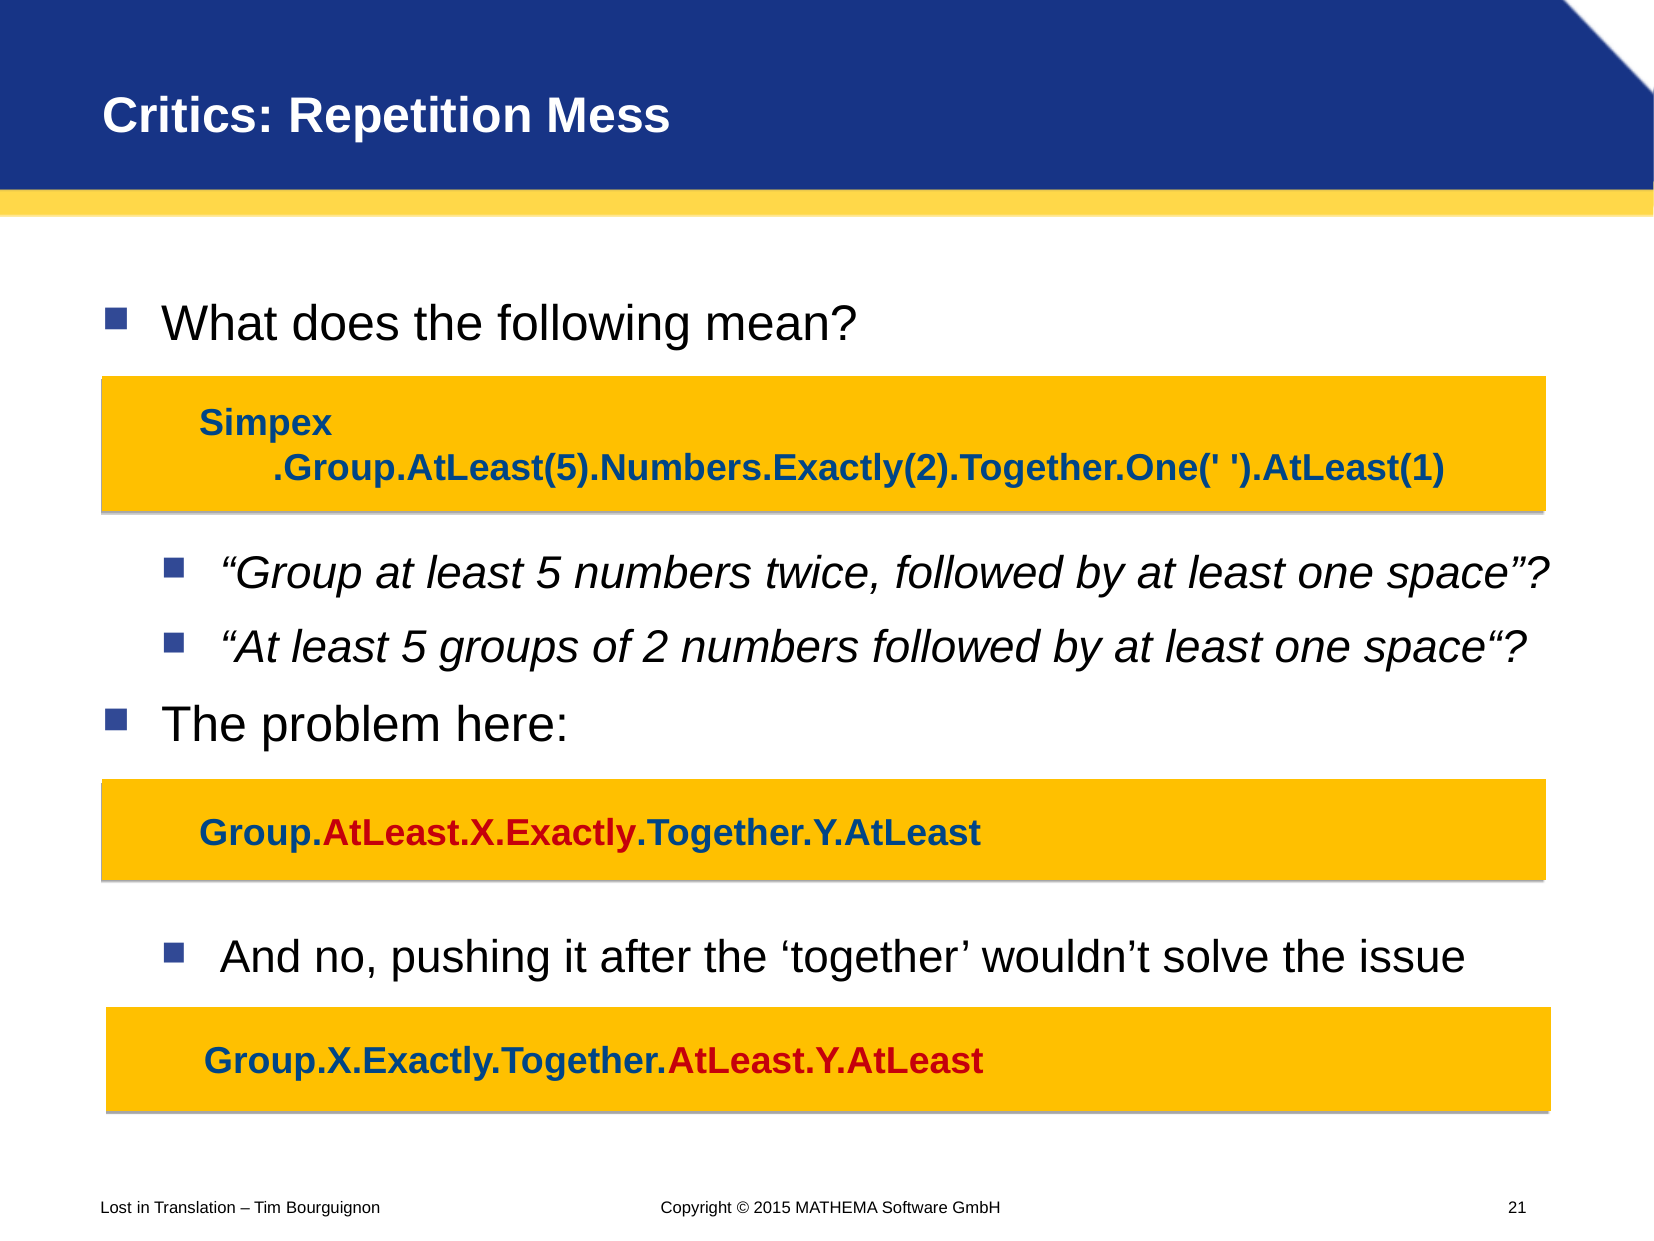

# Critics: Repetition Mess
What does the following mean?
“Group at least 5 numbers twice, followed by at least one space”?
“At least 5 groups of 2 numbers followed by at least one space“?
The problem here:
And no, pushing it after the ‘together’ wouldn’t solve the issue
Simpex
	.Group.AtLeast(5).Numbers.Exactly(2).Together.One(' ').AtLeast(1)
Group.AtLeast.X.Exactly.Together.Y.AtLeast
Group.X.Exactly.Together.AtLeast.Y.AtLeast